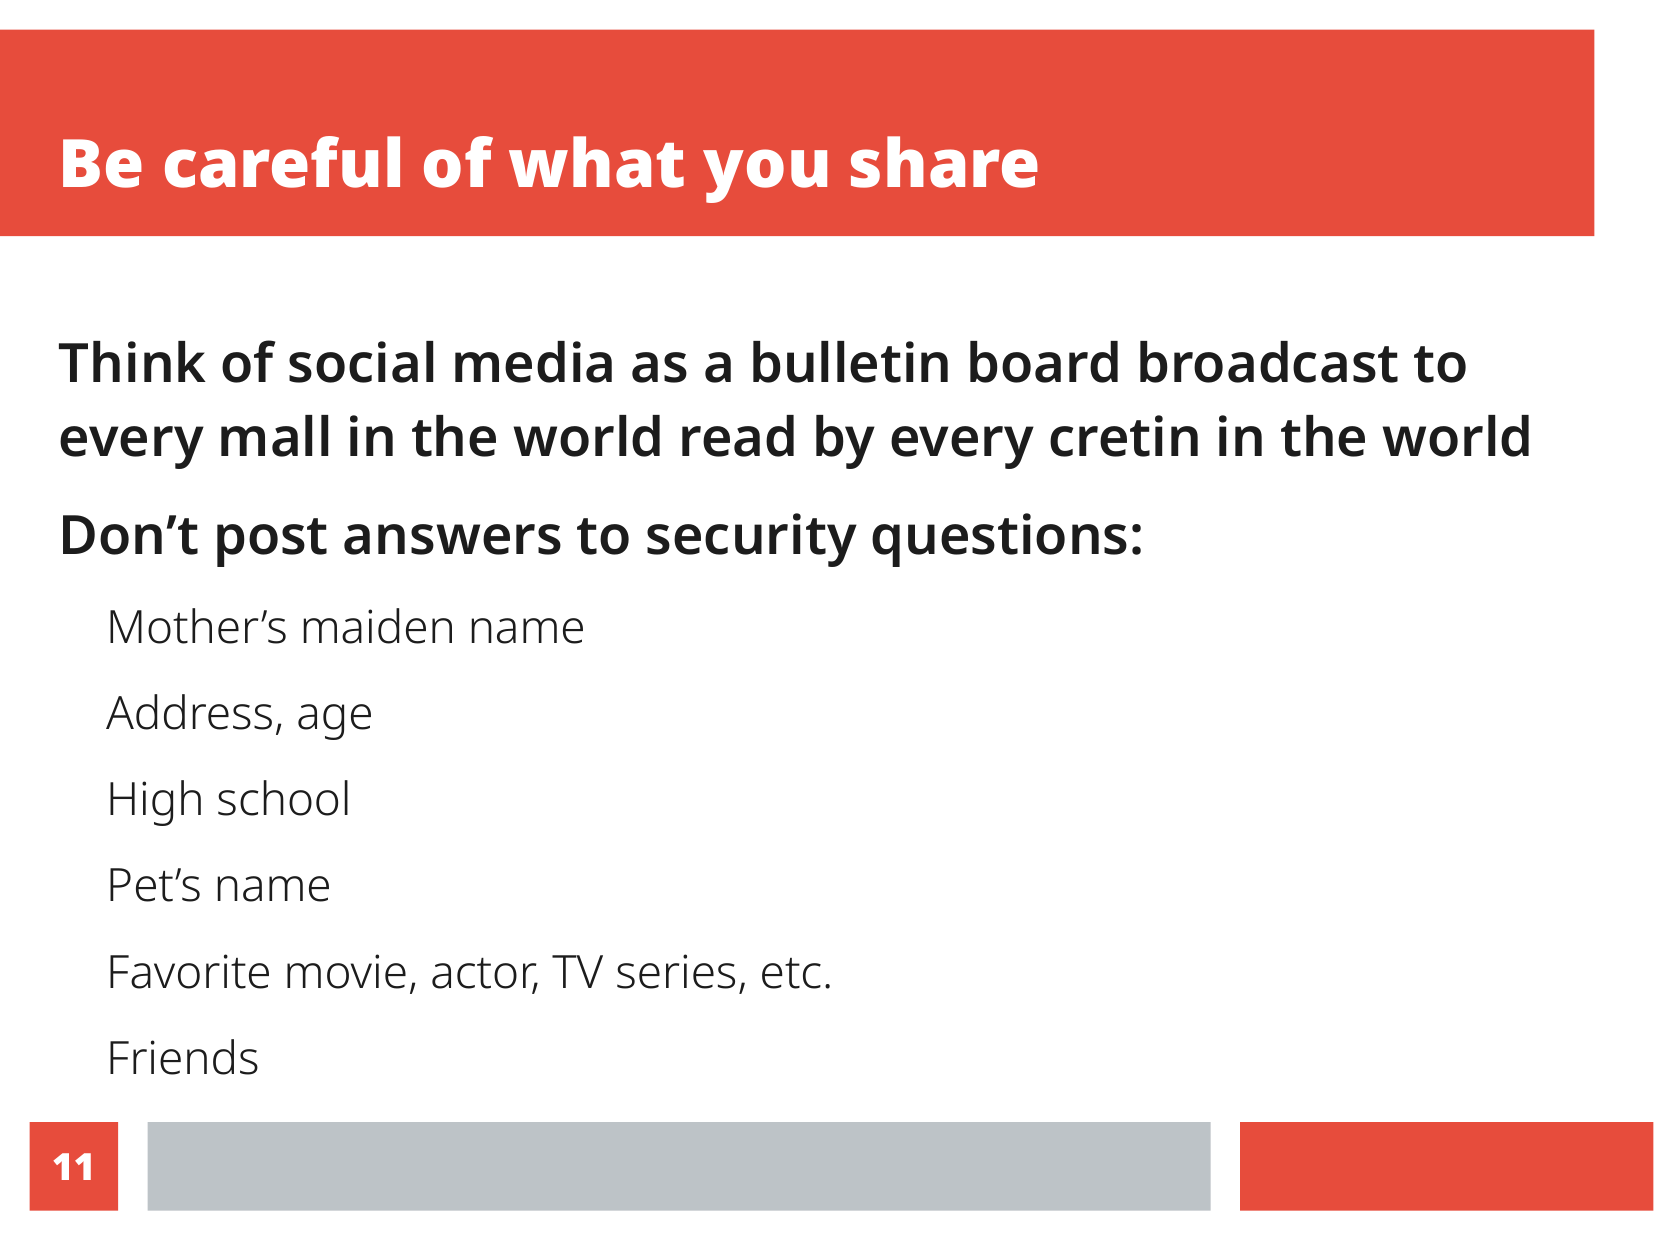

# Be careful of what you share
Think of social media as a bulletin board broadcast to every mall in the world read by every cretin in the world
Don’t post answers to security questions:
Mother’s maiden name
Address, age
High school
Pet’s name
Favorite movie, actor, TV series, etc.
Friends
11